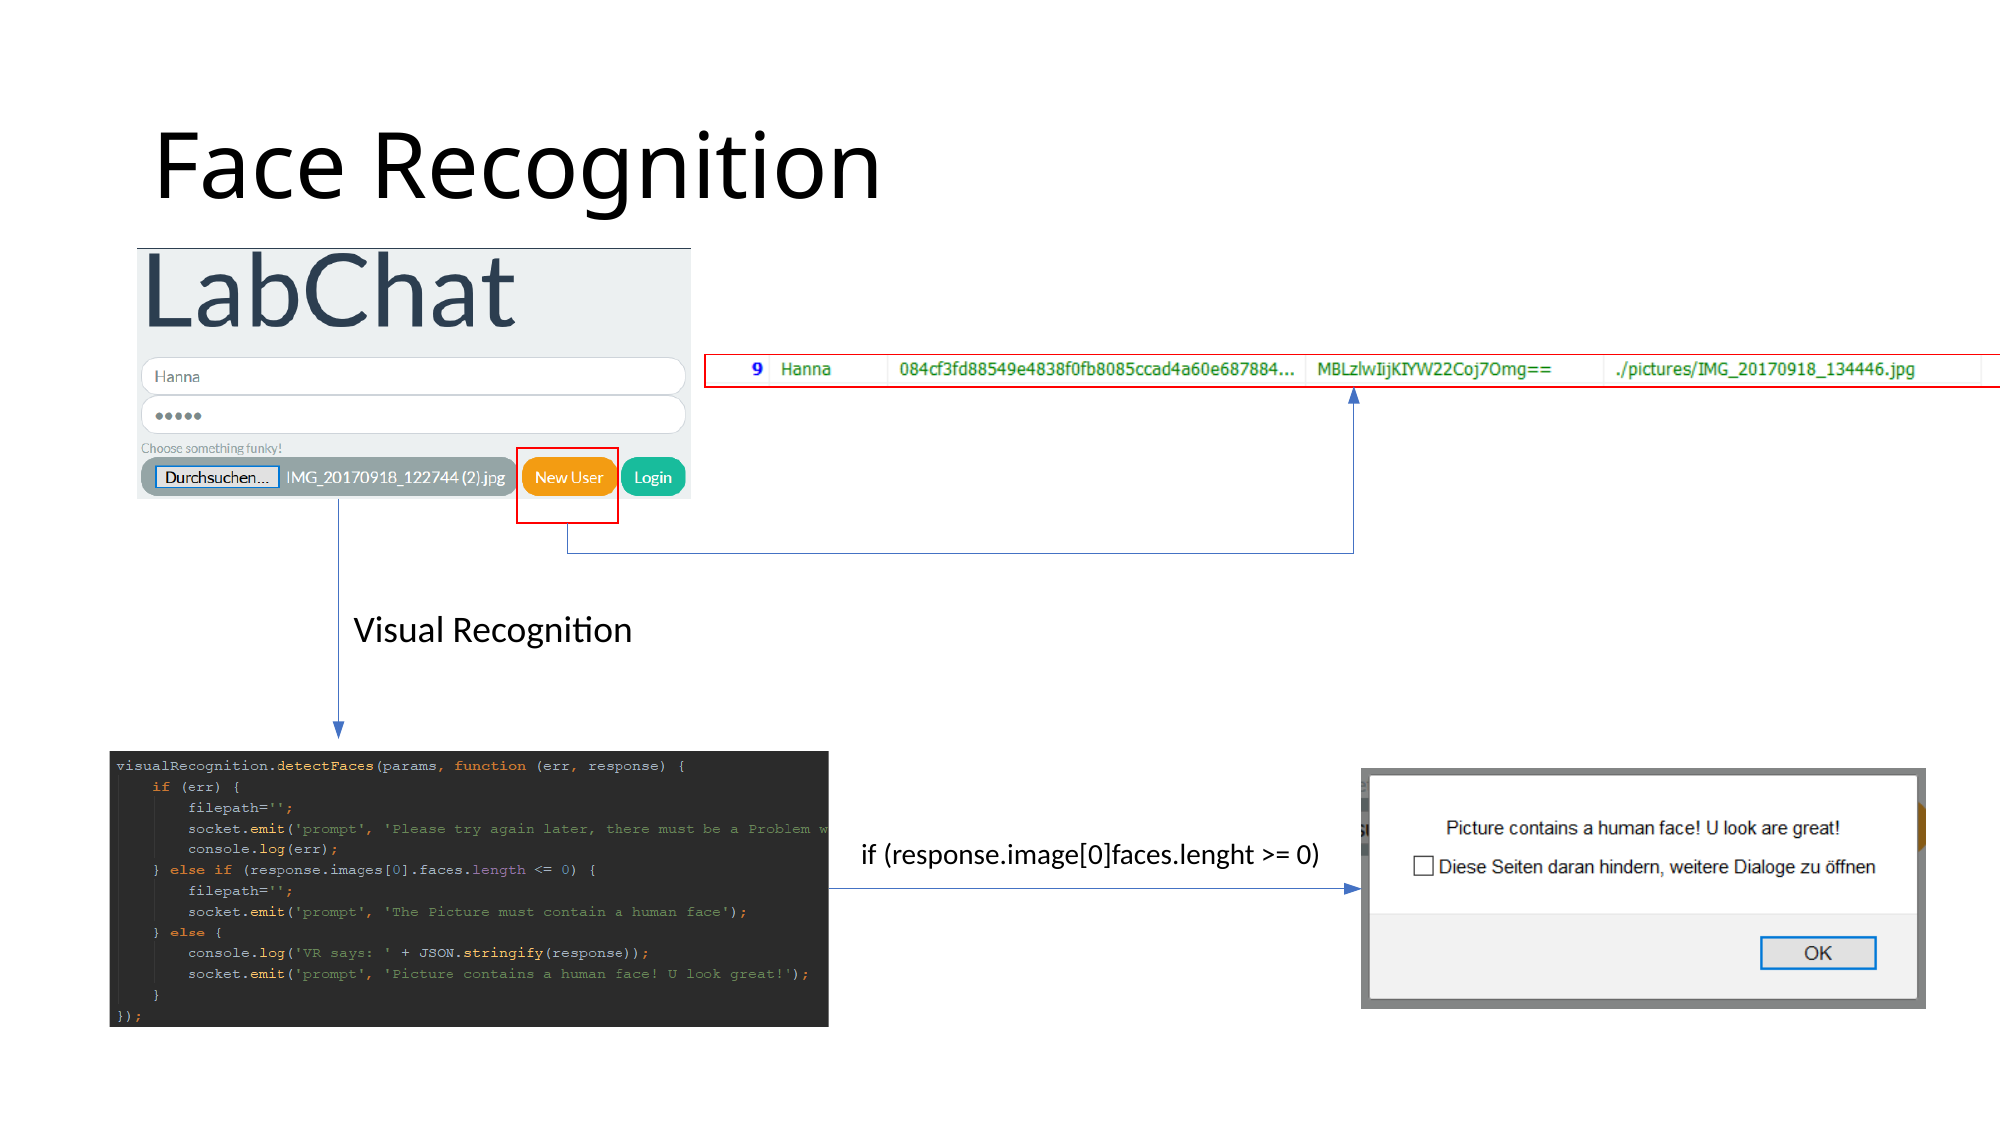

# Face Recognition
Visual Recognition
if (response.image[0]faces.lenght >= 0)